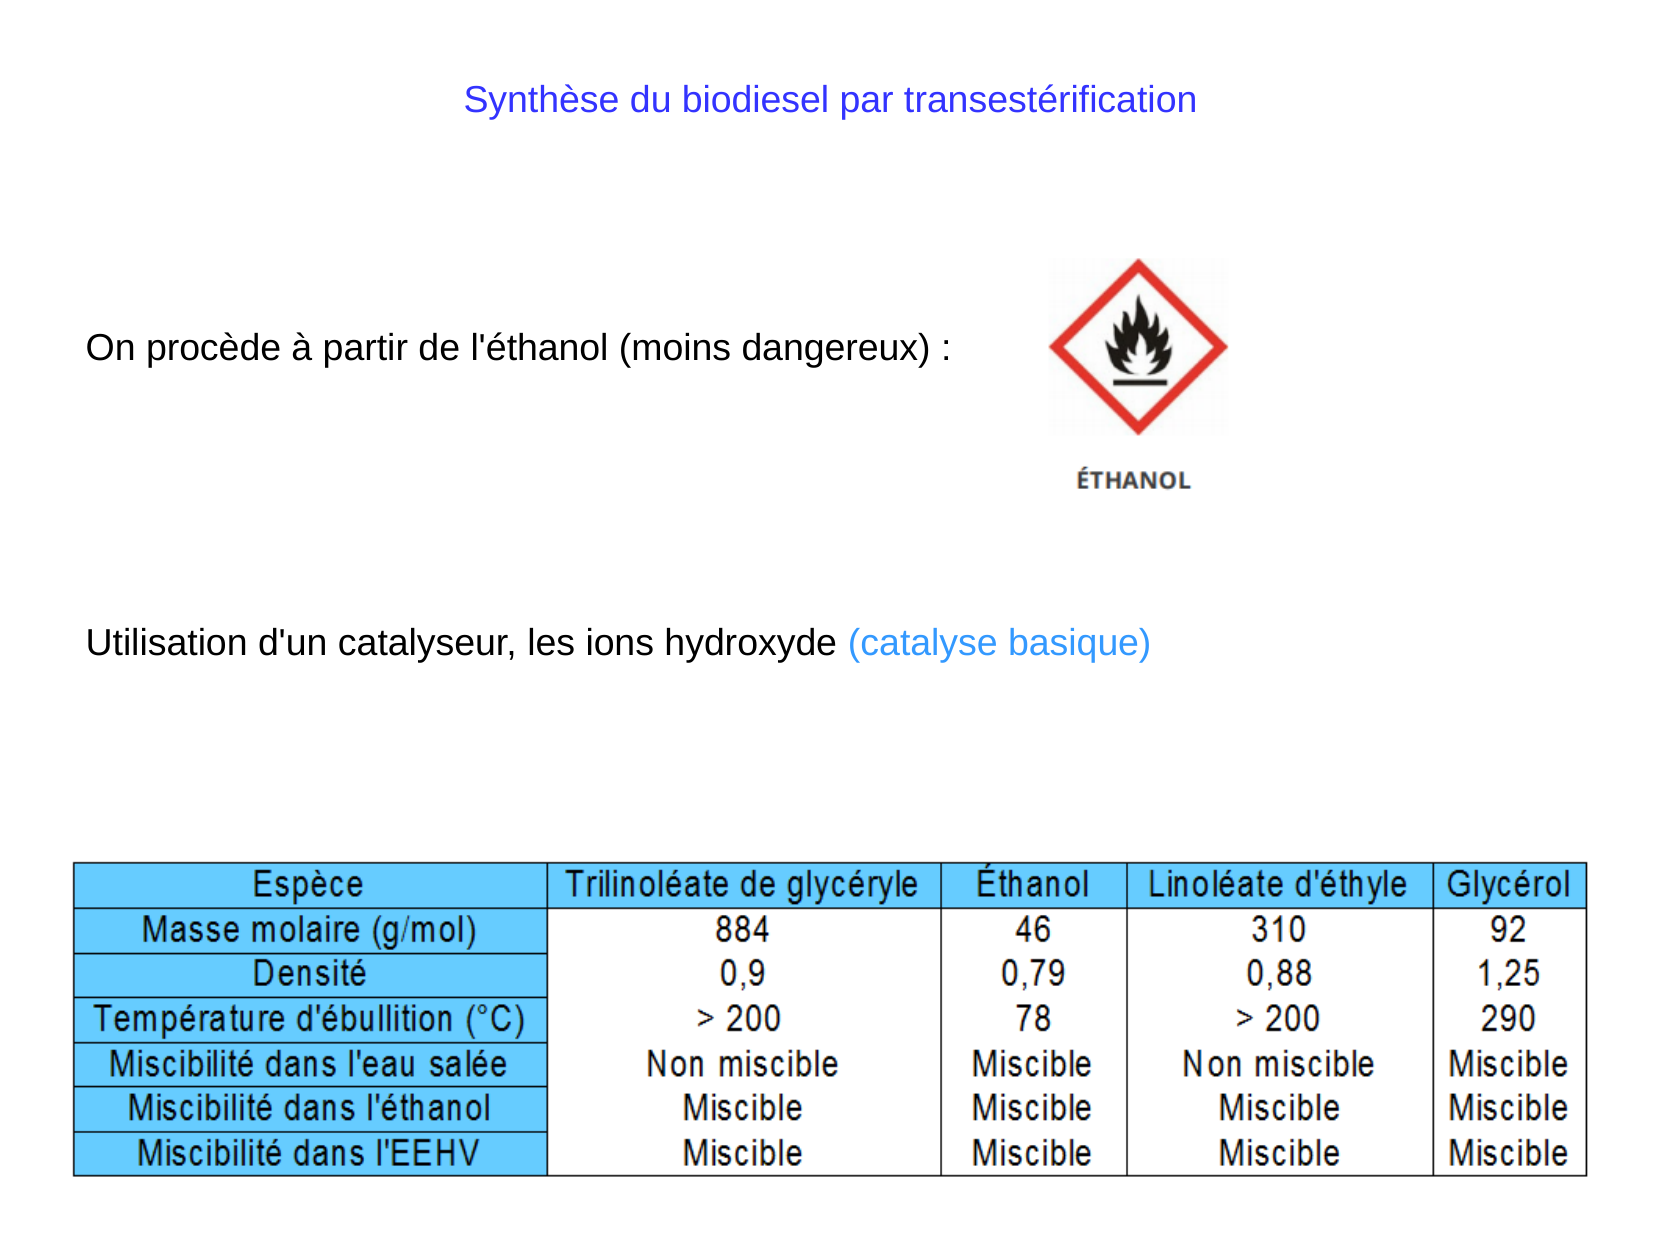

Synthèse du biodiesel par transestérification
On procède à partir de l'éthanol (moins dangereux) :
Utilisation d'un catalyseur, les ions hydroxyde (catalyse basique)